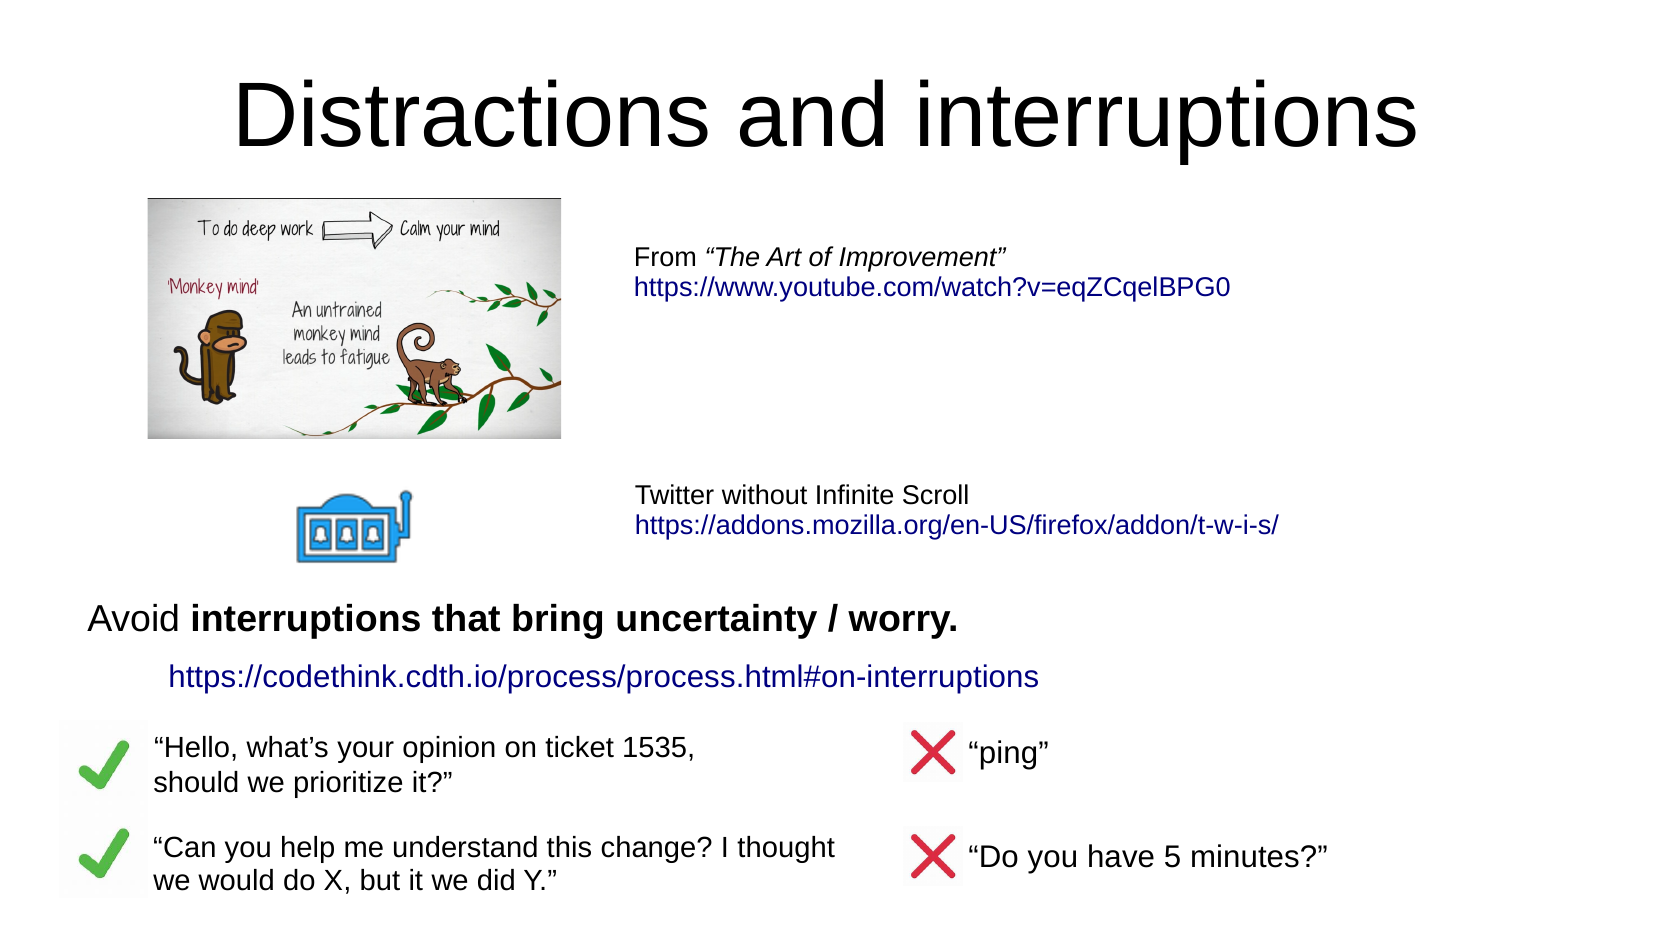

# Distractions and interruptions
From “The Art of Improvement”
https://www.youtube.com/watch?v=eqZCqelBPG0
Twitter without Infinite Scroll
https://addons.mozilla.org/en-US/firefox/addon/t-w-i-s/
Avoid interruptions that bring uncertainty / worry.
 “Hello, what’s your opinion on ticket 1535,
 should we prioritize it?”
 “Can you help me understand this change? I thought
 we would do X, but it we did Y.”
https://codethink.cdth.io/process/process.html#on-interruptions
 “ping”
 “Do you have 5 minutes?”